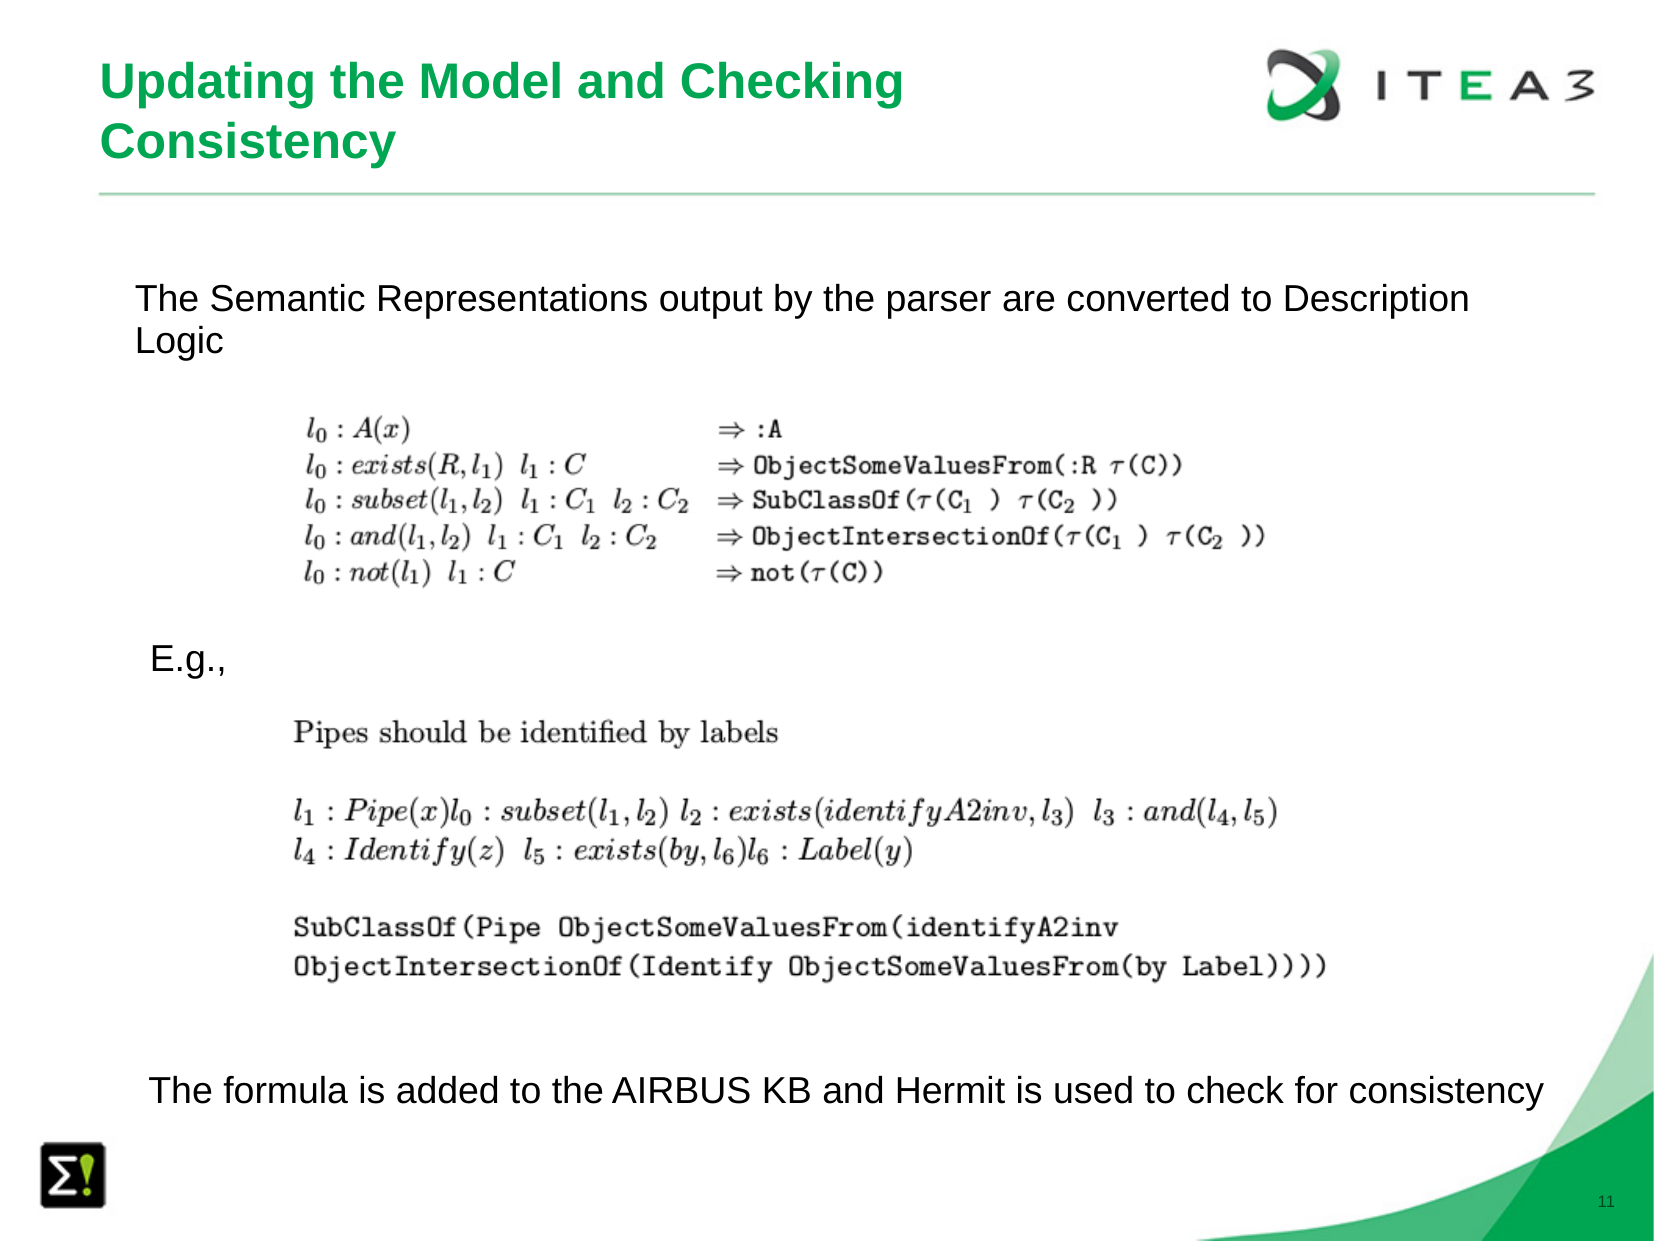

# Updating the Model and Checking Consistency
The Semantic Representations output by the parser are converted to Description Logic
E.g.,
The formula is added to the AIRBUS KB and Hermit is used to check for consistency